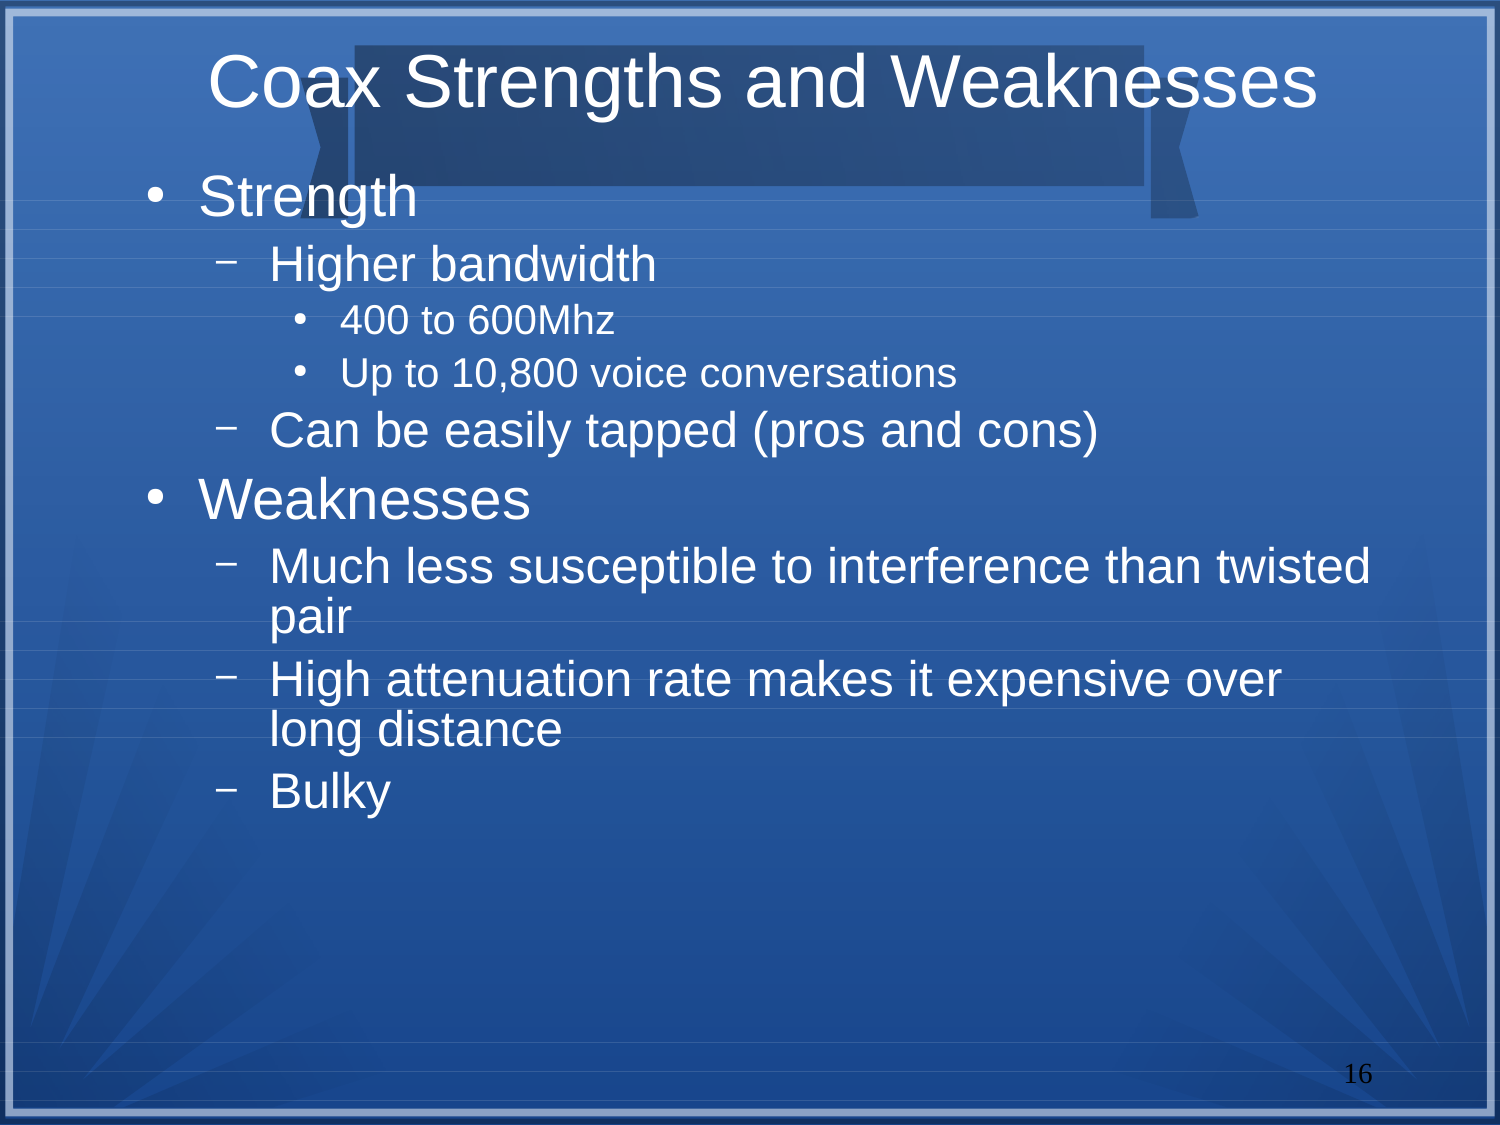

# Coax Strengths and Weaknesses
Strength
Higher bandwidth
400 to 600Mhz
Up to 10,800 voice conversations
Can be easily tapped (pros and cons)
Weaknesses
Much less susceptible to interference than twisted pair
High attenuation rate makes it expensive over long distance
Bulky